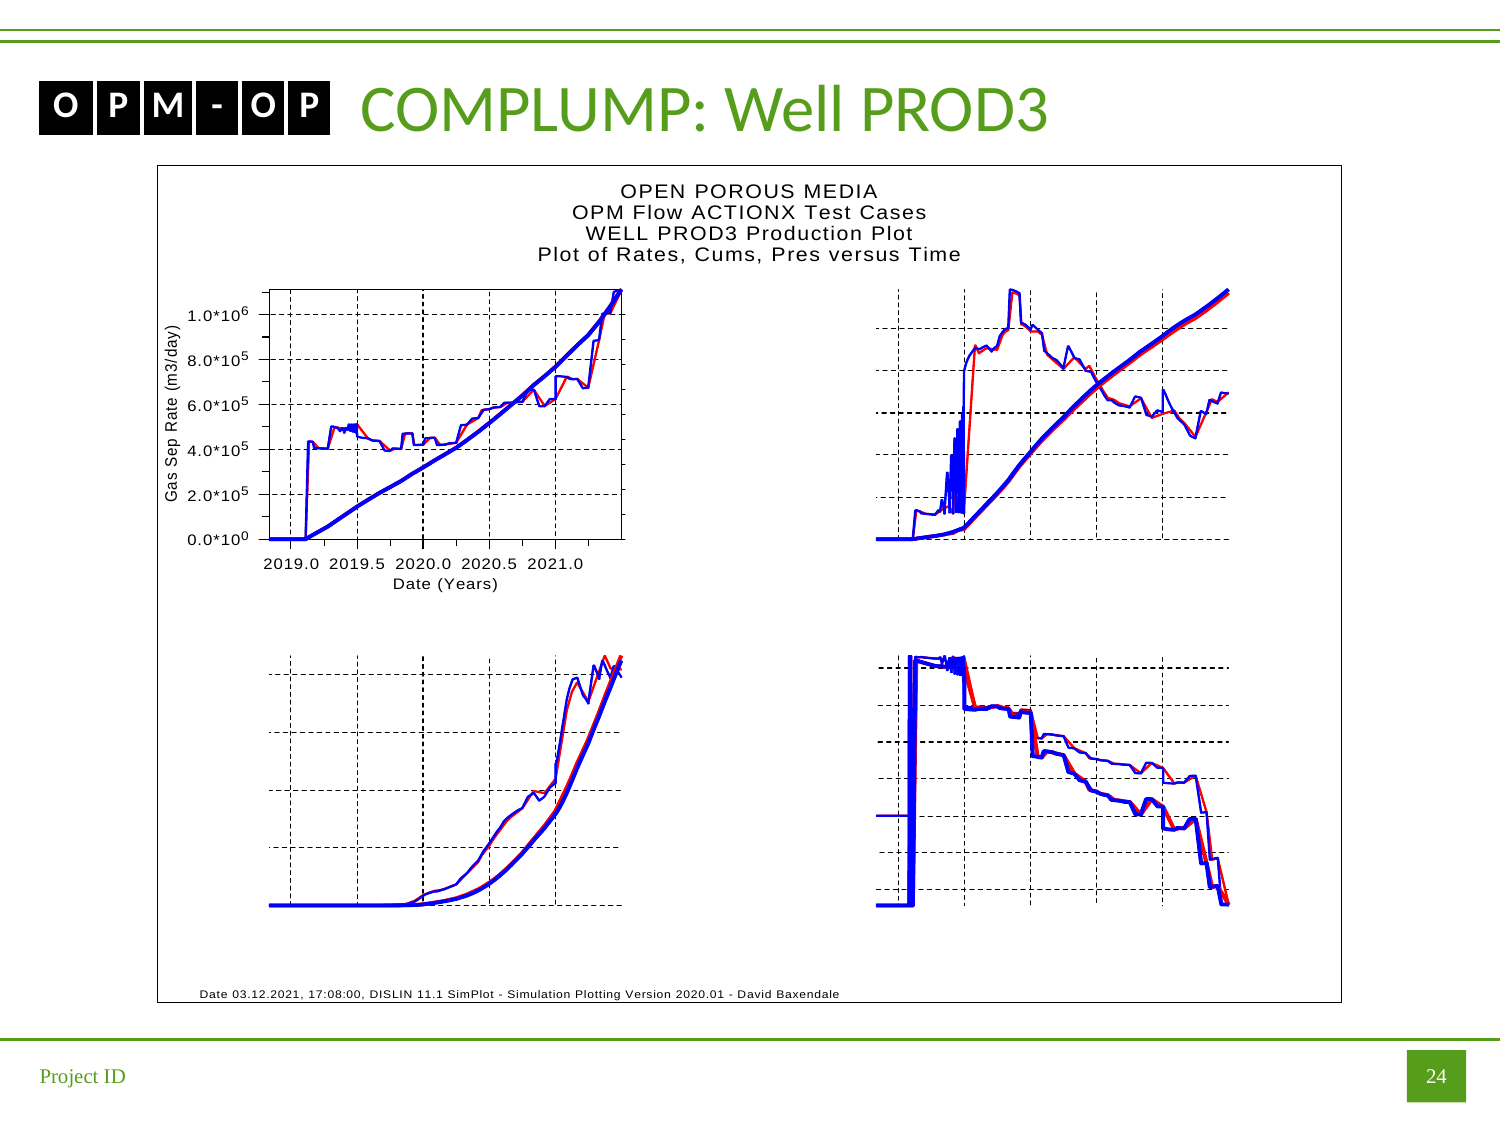

# COMPLUMP: Well PROD3
Project ID
24